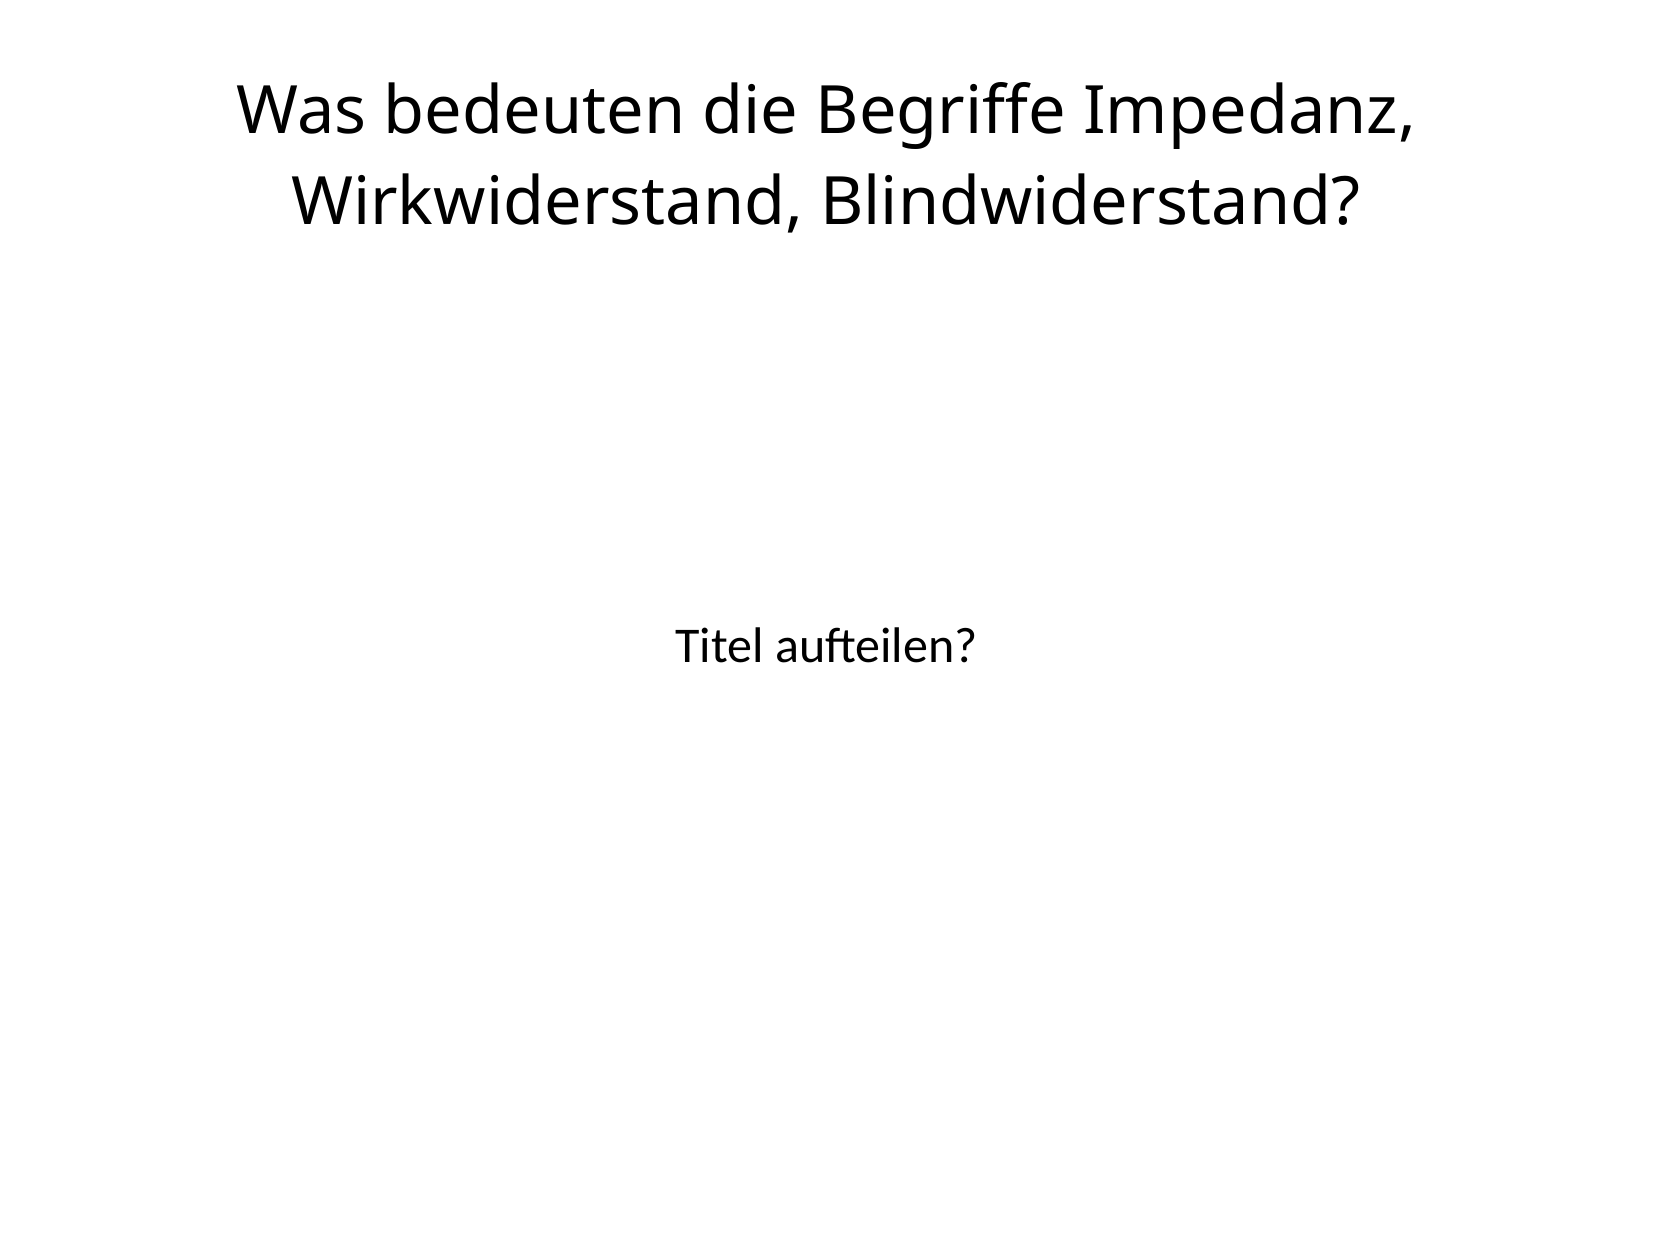

# Was bedeuten die Begriffe Impedanz, Wirkwiderstand, Blindwiderstand?
Titel aufteilen?